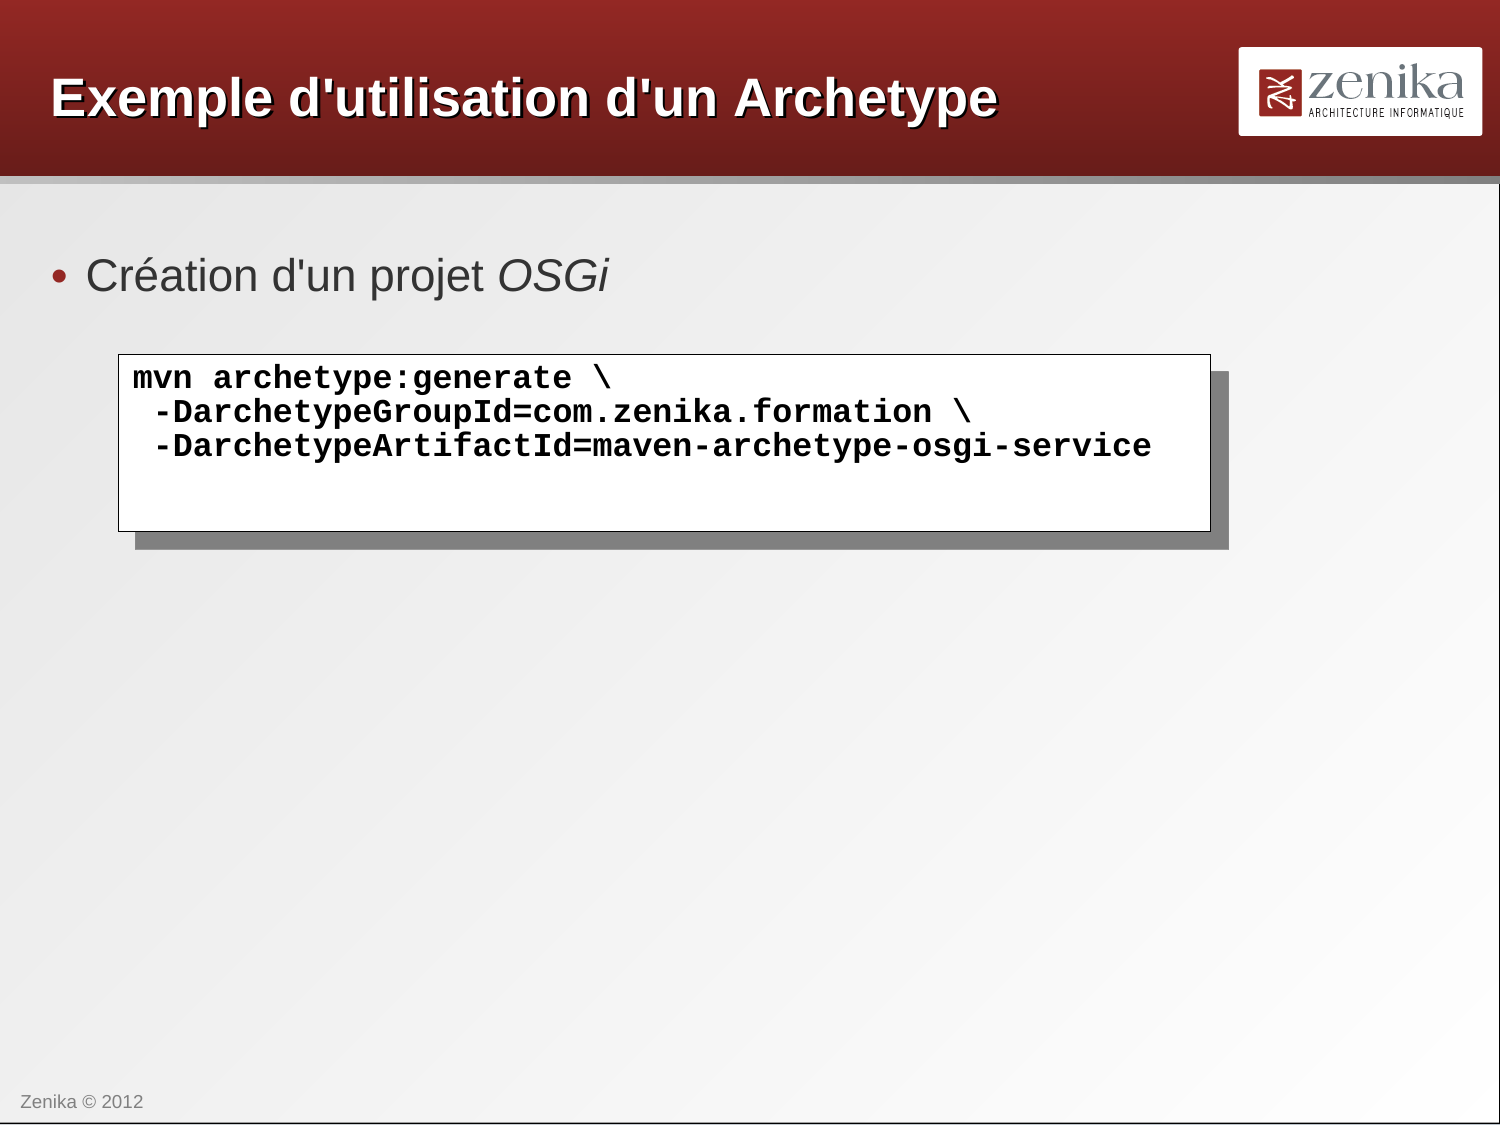

# Exemple d'utilisation d'un Archetype
Création d'un projet OSGi
mvn archetype:generate \
 -DarchetypeGroupId=com.zenika.formation \
 -DarchetypeArtifactId=maven-archetype-osgi-service